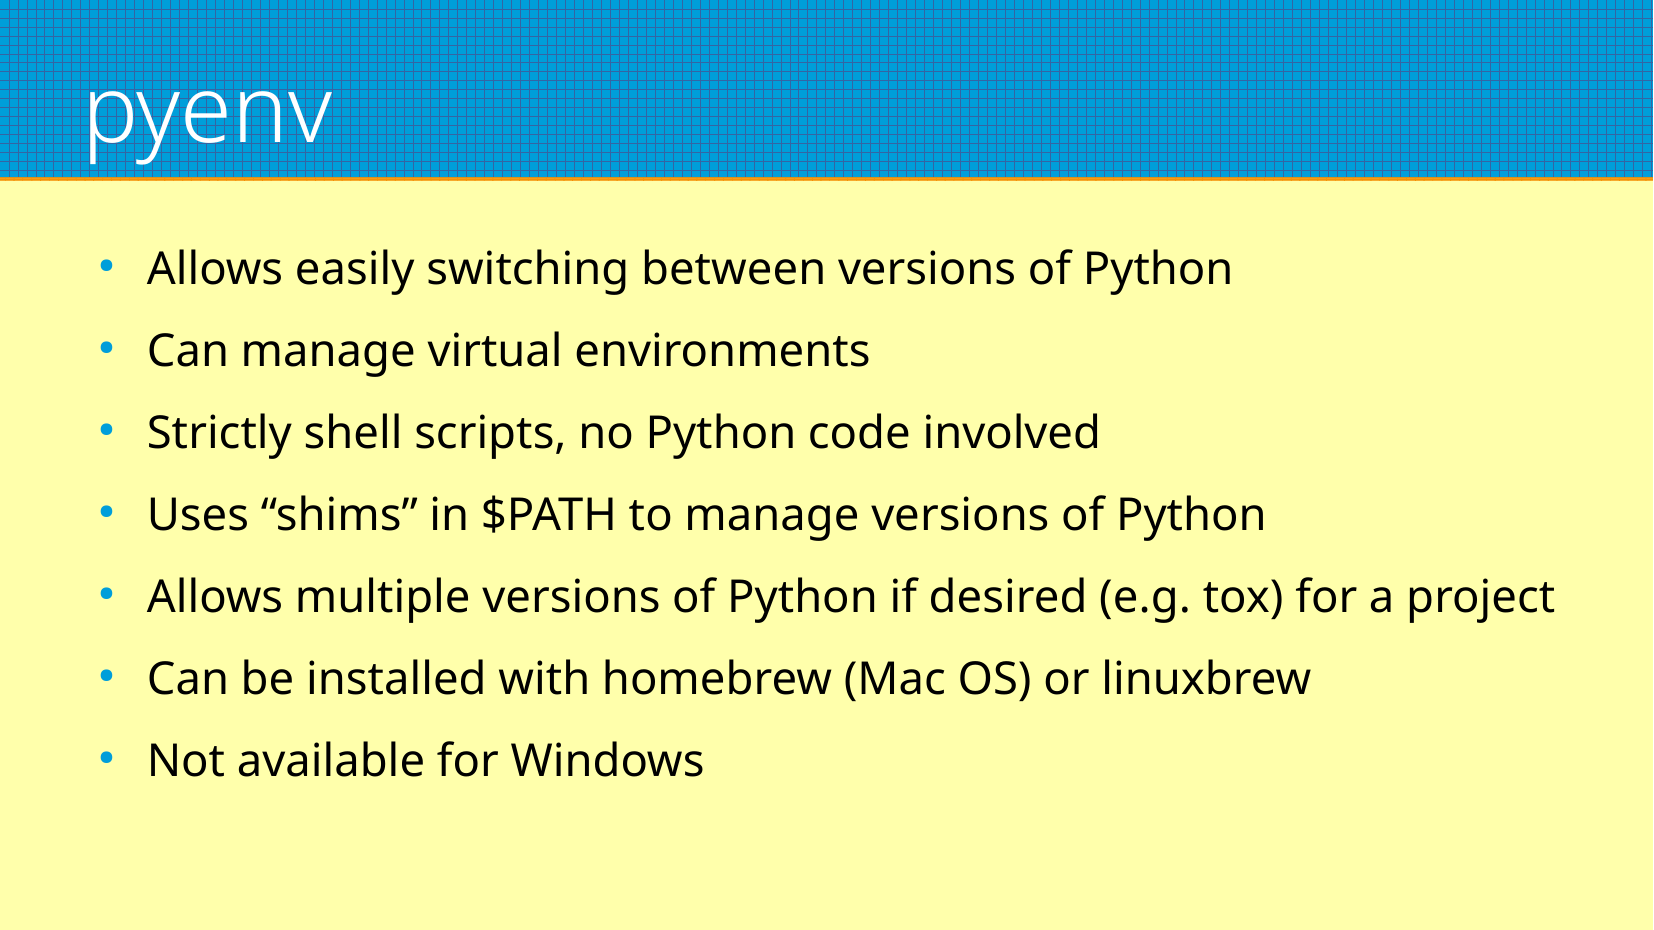

# pyenv
Allows easily switching between versions of Python
Can manage virtual environments
Strictly shell scripts, no Python code involved
Uses “shims” in $PATH to manage versions of Python
Allows multiple versions of Python if desired (e.g. tox) for a project
Can be installed with homebrew (Mac OS) or linuxbrew
Not available for Windows